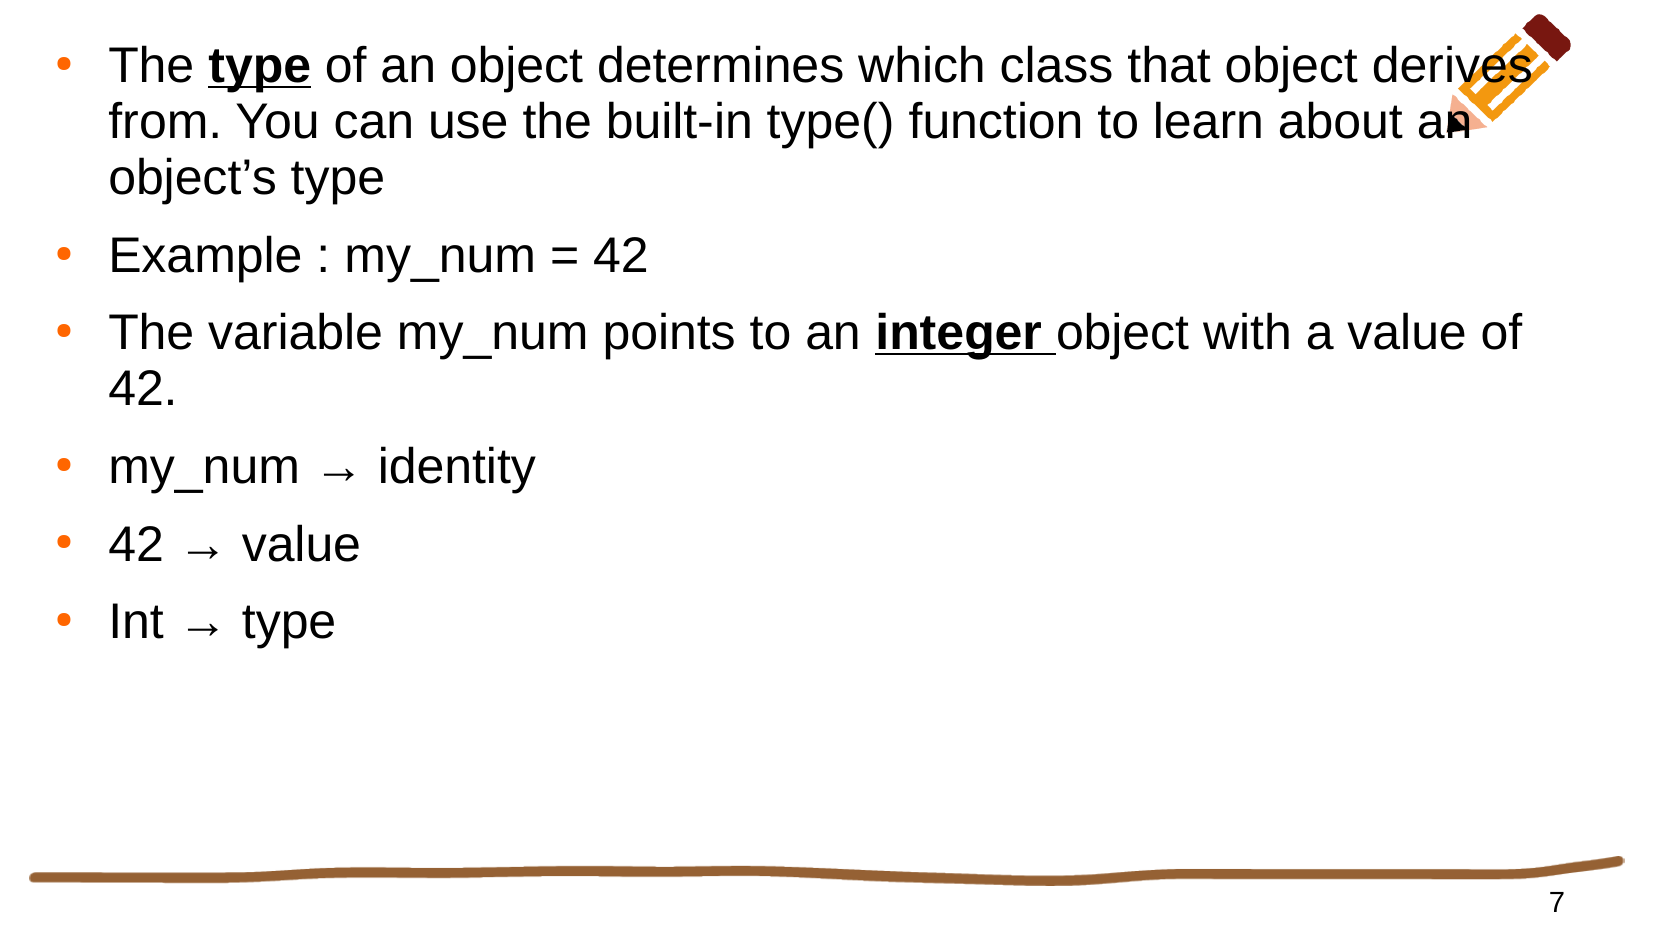

# The type of an object determines which class that object derives from. You can use the built-in type() function to learn about an object’s type
Example : my_num = 42
The variable my_num points to an integer object with a value of 42.
my_num → identity
42 → value
Int → type
7